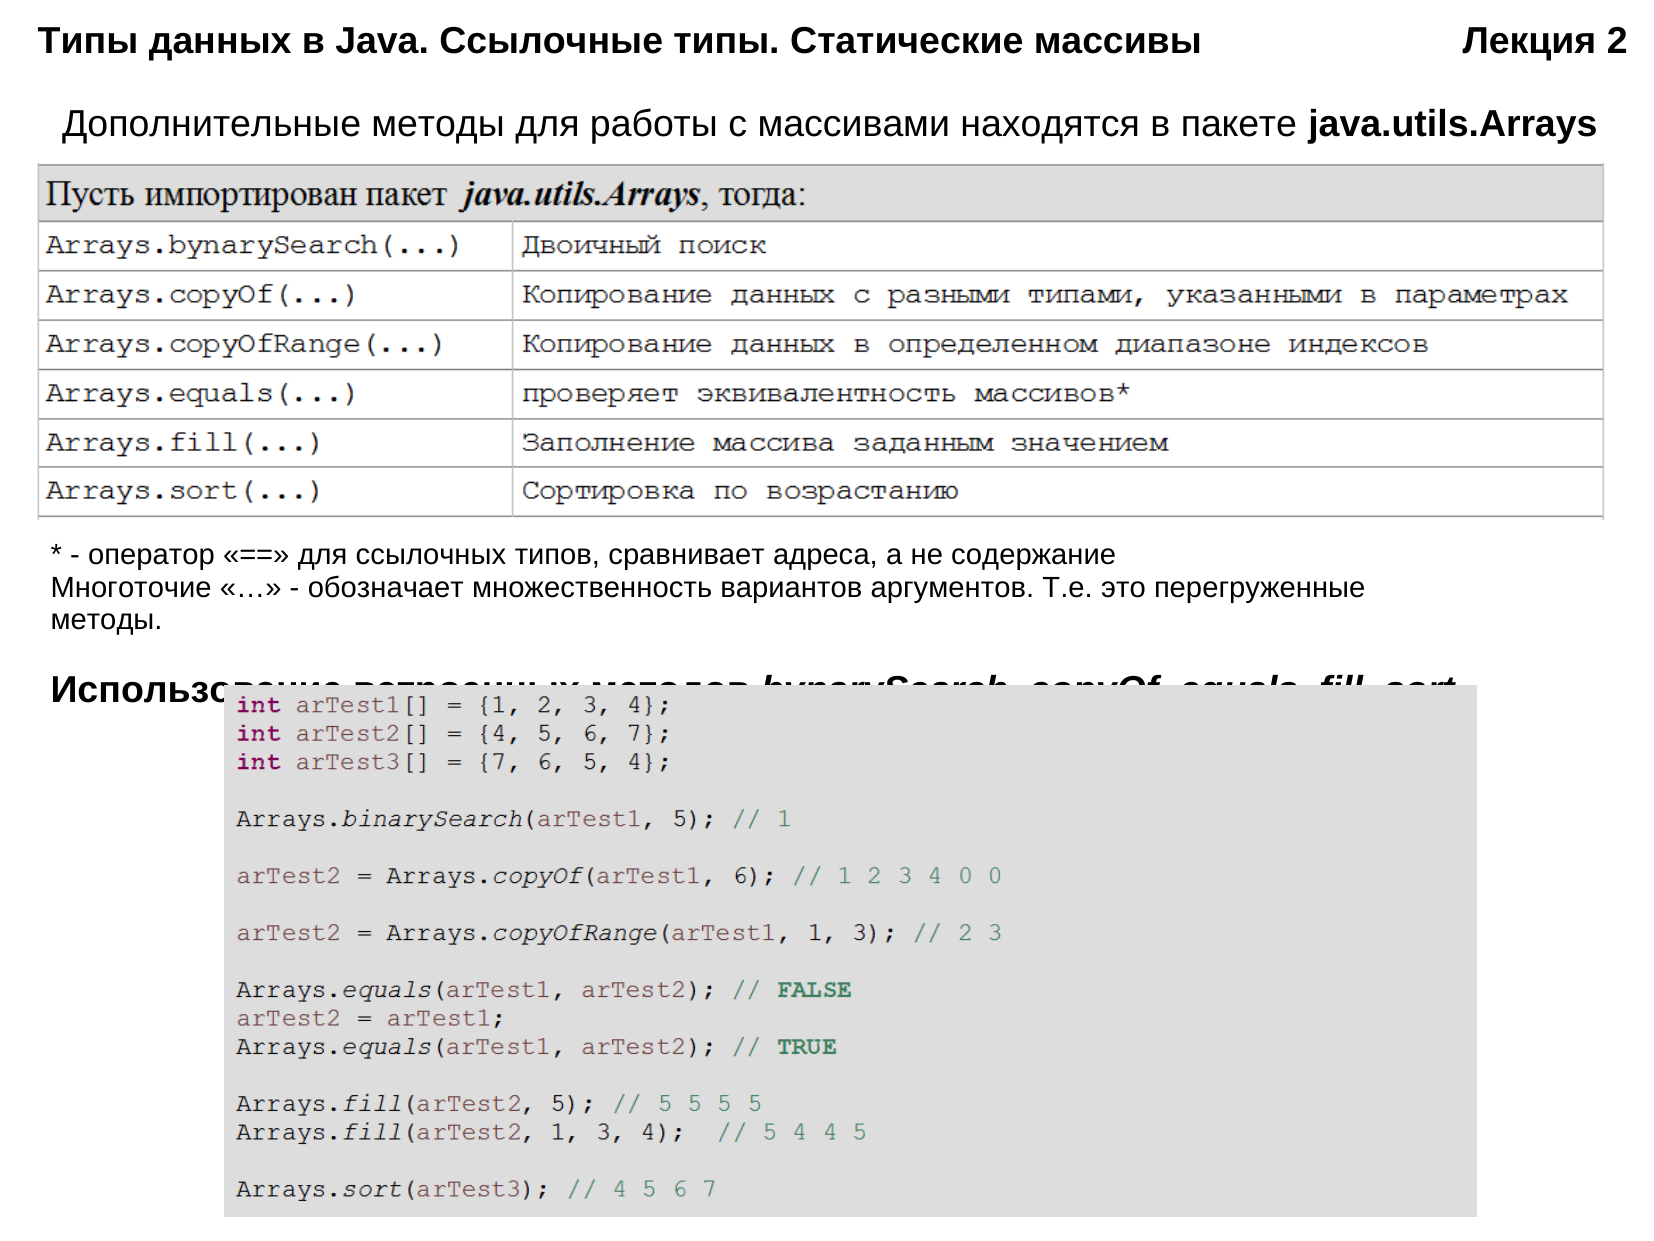

Типы данных в Java. Ссылочные типы. Статические массивы			Лекция 2
Дополнительные методы для работы с массивами находятся в пакете java.utils.Arrays
* - оператор «==» для ссылочных типов, сравнивает адреса, а не содержание
Многоточие «…» - обозначает множественность вариантов аргументов. Т.е. это перегруженные методы.
Использование встроенных методов bynarySearch, copyOf, equals, fill, sort